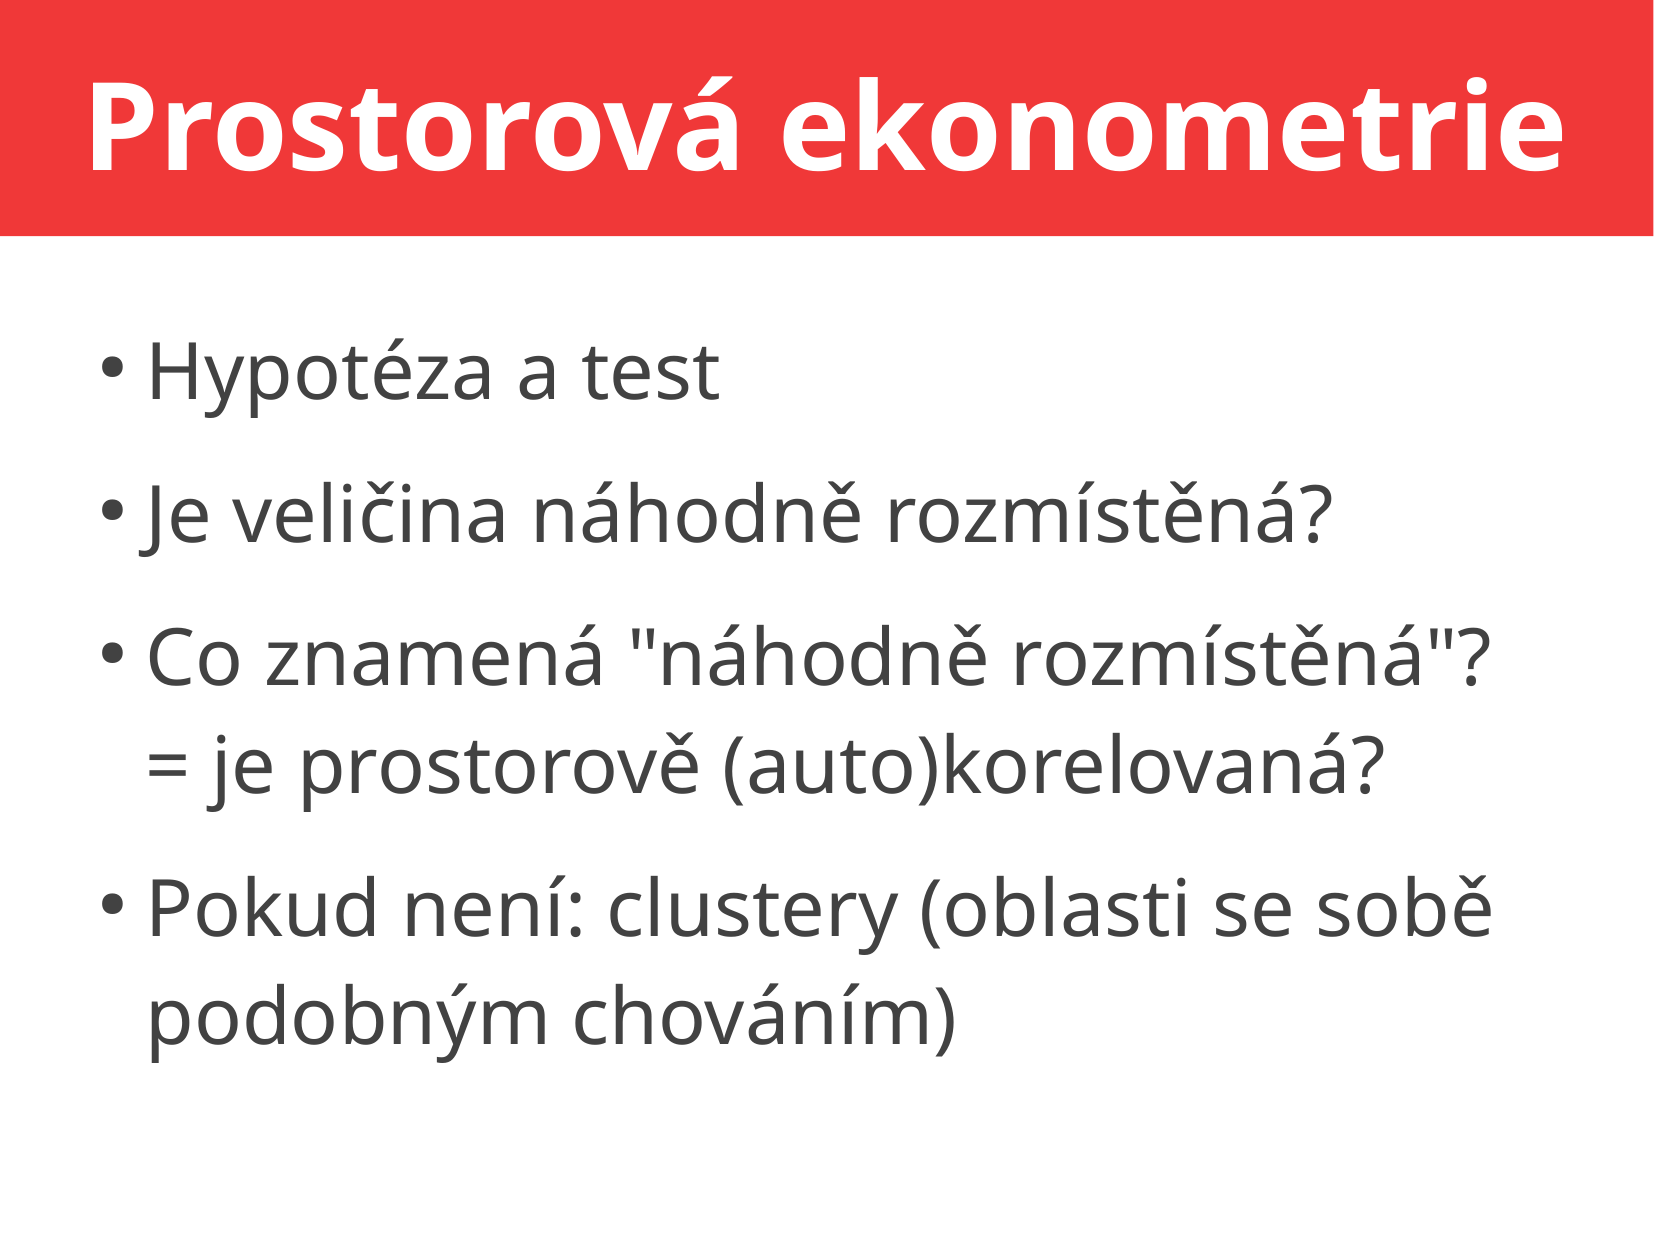

# Prostorová ekonometrie
Hypotéza a test
Je veličina náhodně rozmístěná?
Co znamená "náhodně rozmístěná"?
= je prostorově (auto)korelovaná?
Pokud není: clustery (oblasti se sobě podobným chováním)